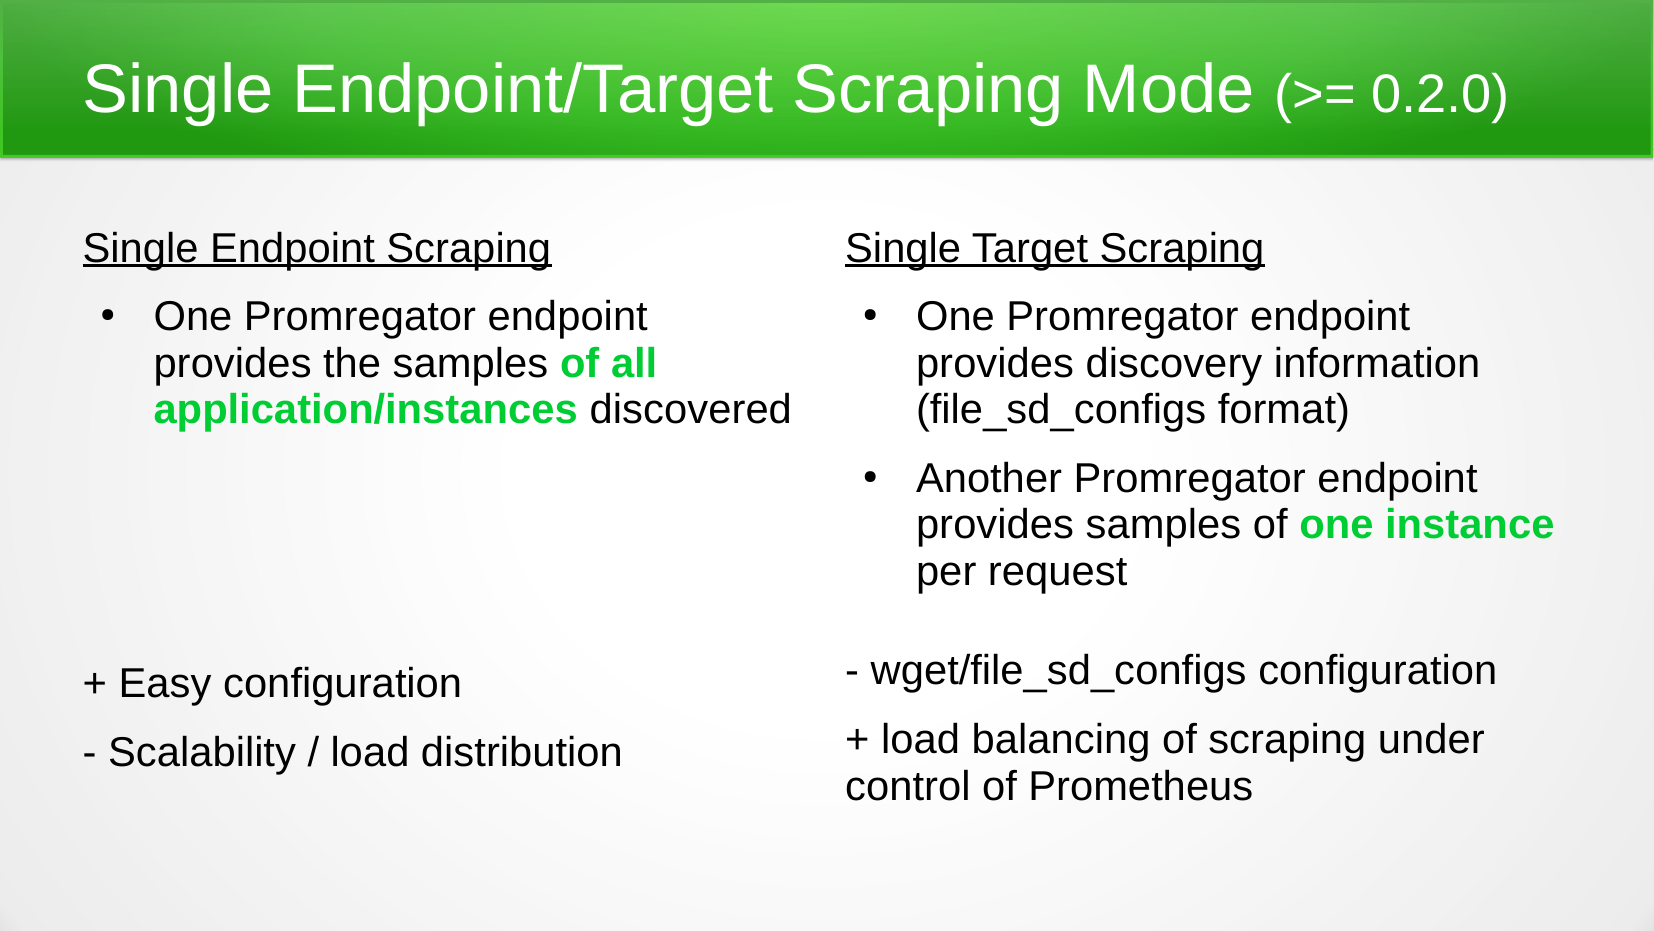

# Single Endpoint/Target Scraping Mode (>= 0.2.0)
Single Endpoint Scraping
One Promregator endpoint provides the samples of all application/instances discovered
+ Easy configuration
- Scalability / load distribution
Single Target Scraping
One Promregator endpoint provides discovery information (file_sd_configs format)
Another Promregator endpoint provides samples of one instance per request
- wget/file_sd_configs configuration
+ load balancing of scraping under control of Prometheus